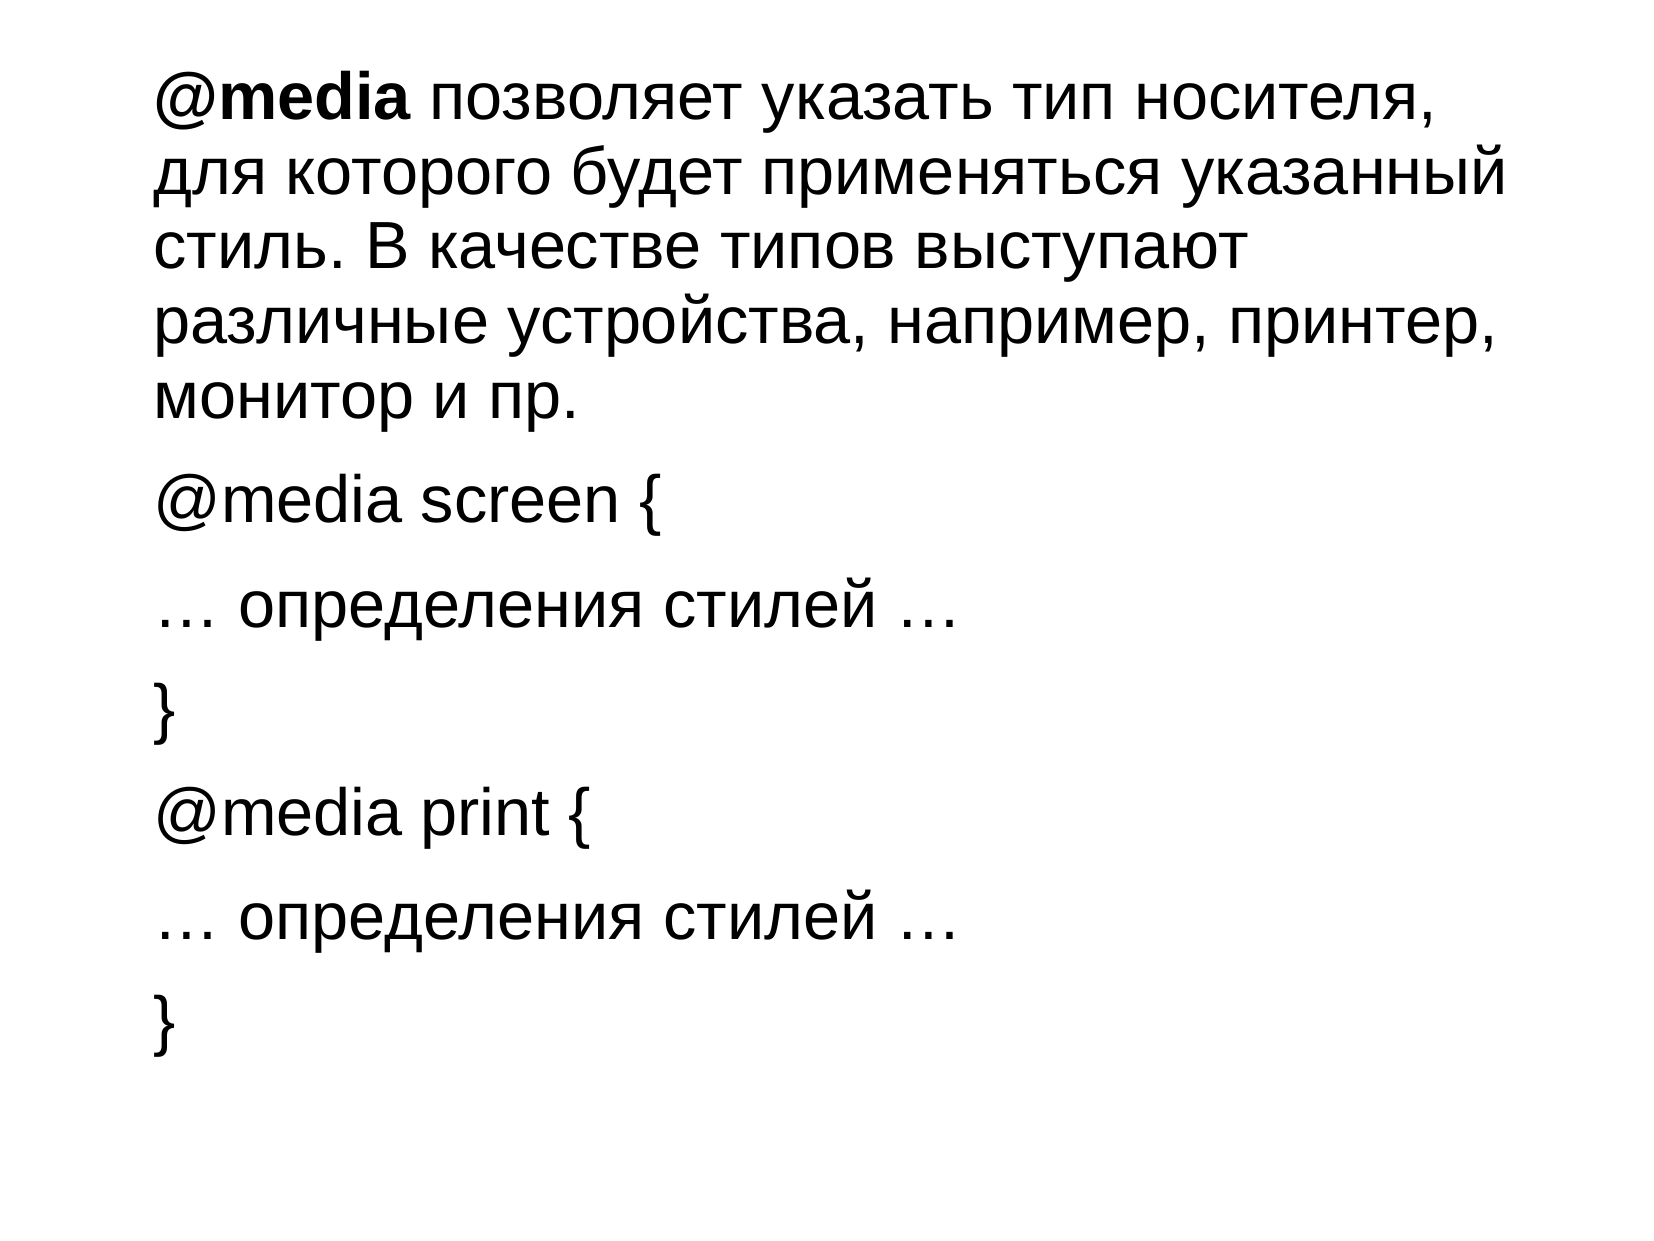

# @media позволяет указать тип носителя, для которого будет применяться указанный стиль. В качестве типов выступают различные устройства, например, принтер, монитор и пр.
@media screen {
… определения стилей …
}
@media print {
… определения стилей …
}